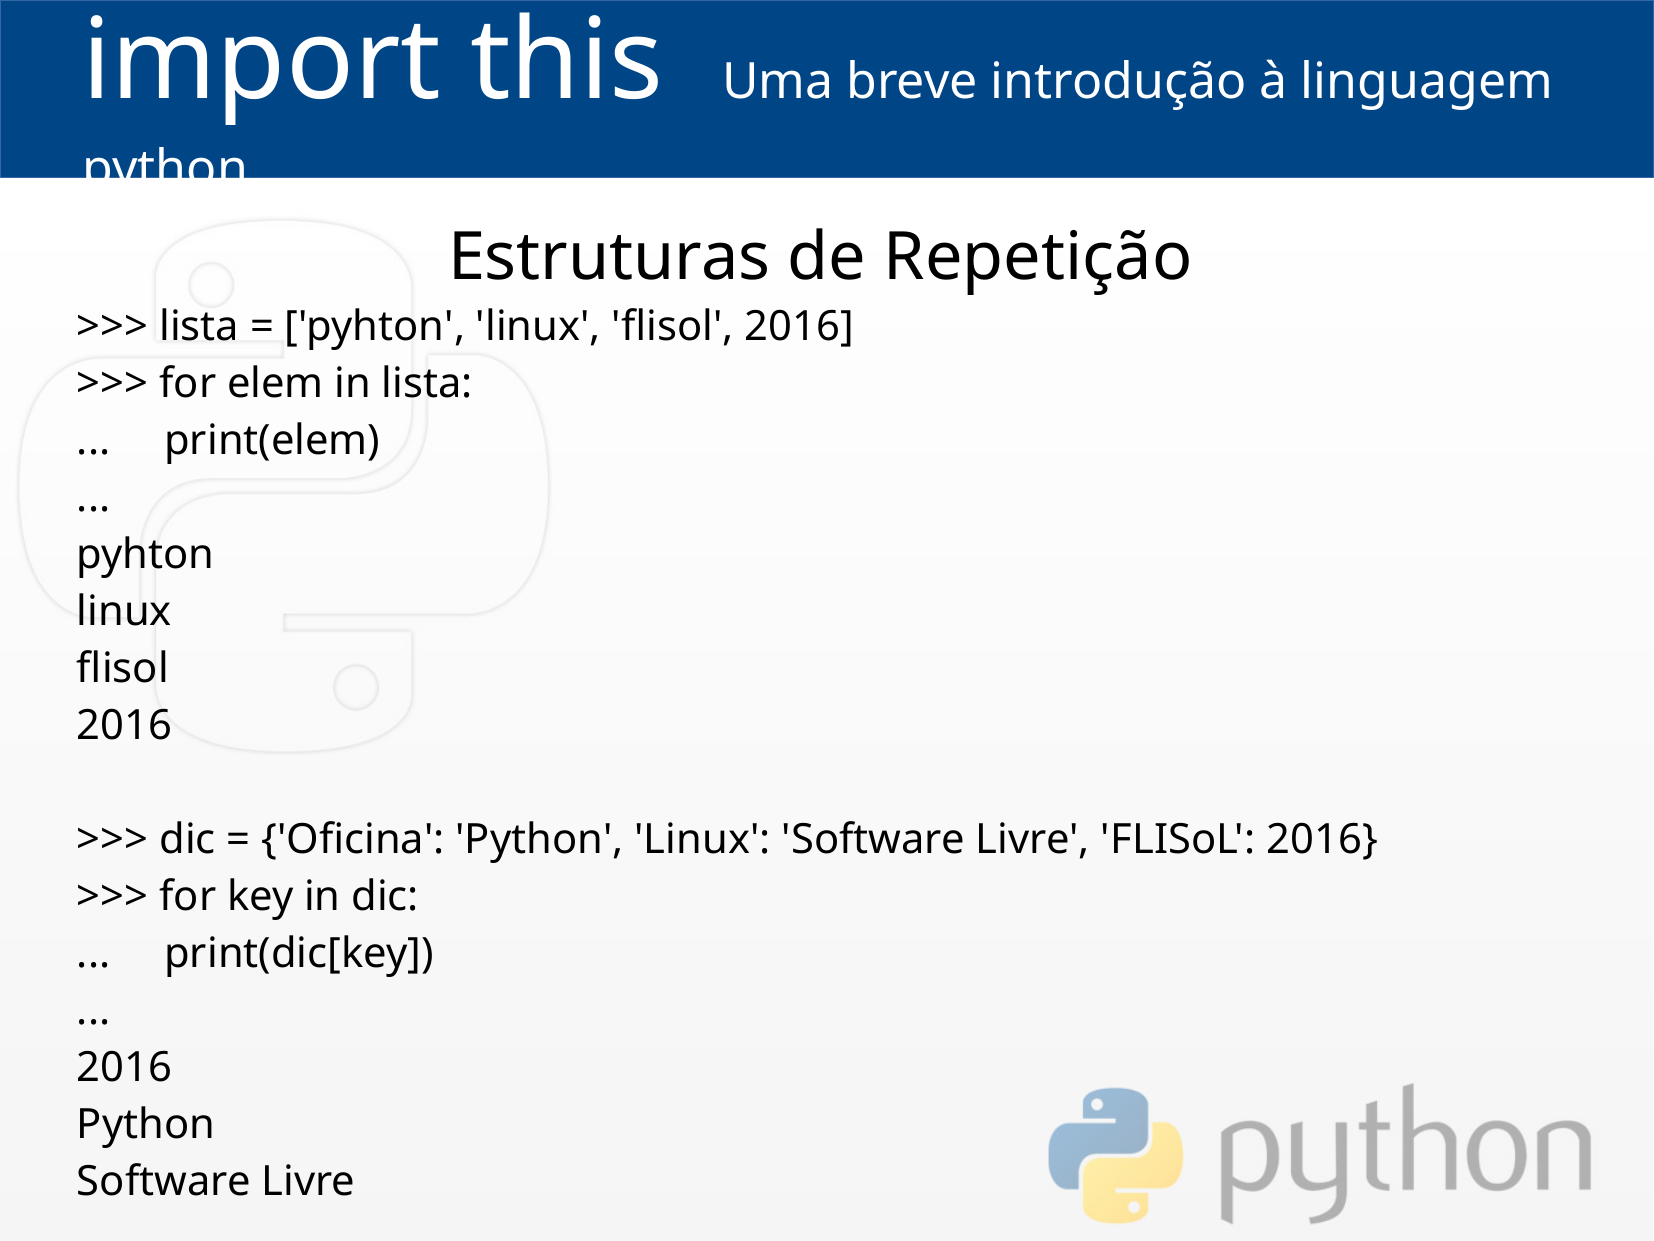

import this Uma breve introdução à linguagem python
Estruturas de Repetição
# >>> lista = ['pyhton', 'linux', 'flisol', 2016]
>>> for elem in lista:
... print(elem)
...
pyhton
linux
flisol
2016
>>> dic = {'Oficina': 'Python', 'Linux': 'Software Livre', 'FLISoL': 2016}
>>> for key in dic:
... print(dic[key])
...
2016
Python
Software Livre